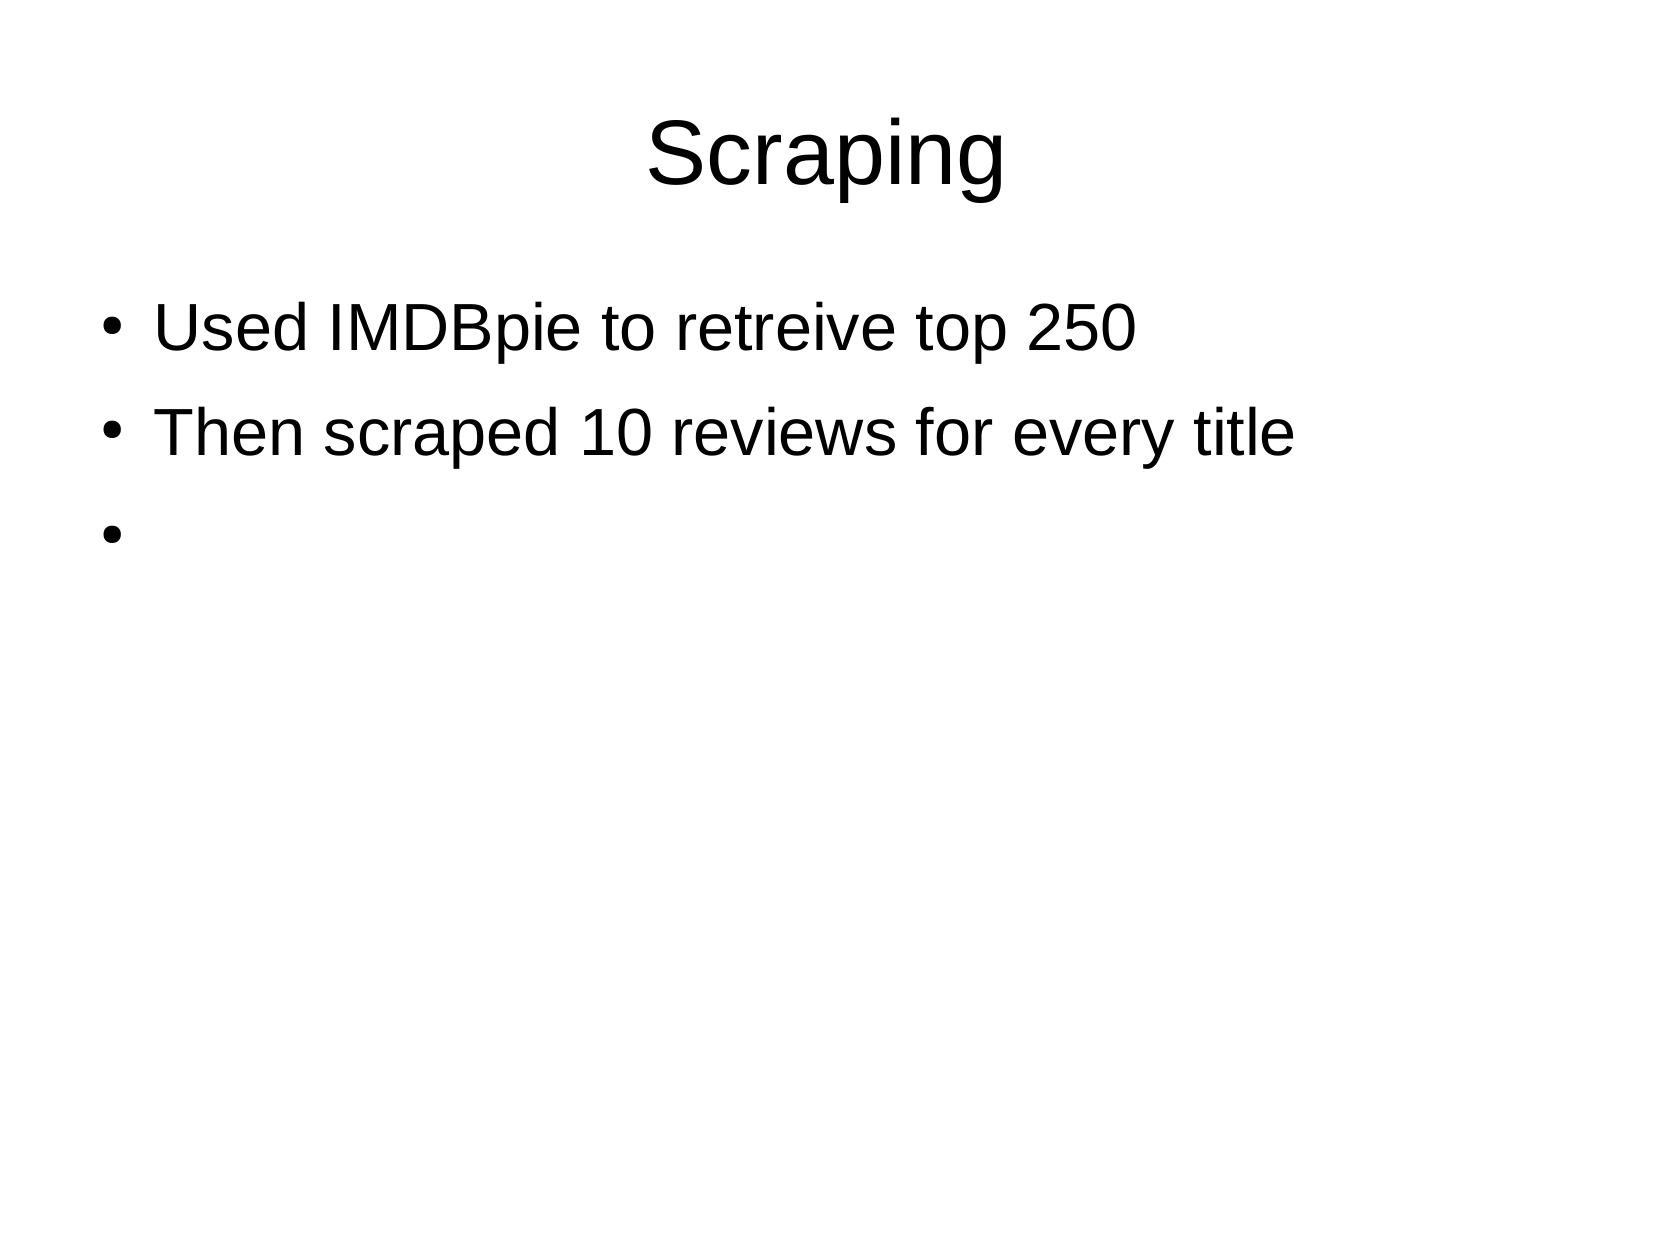

# Scraping
Used IMDBpie to retreive top 250
Then scraped 10 reviews for every title